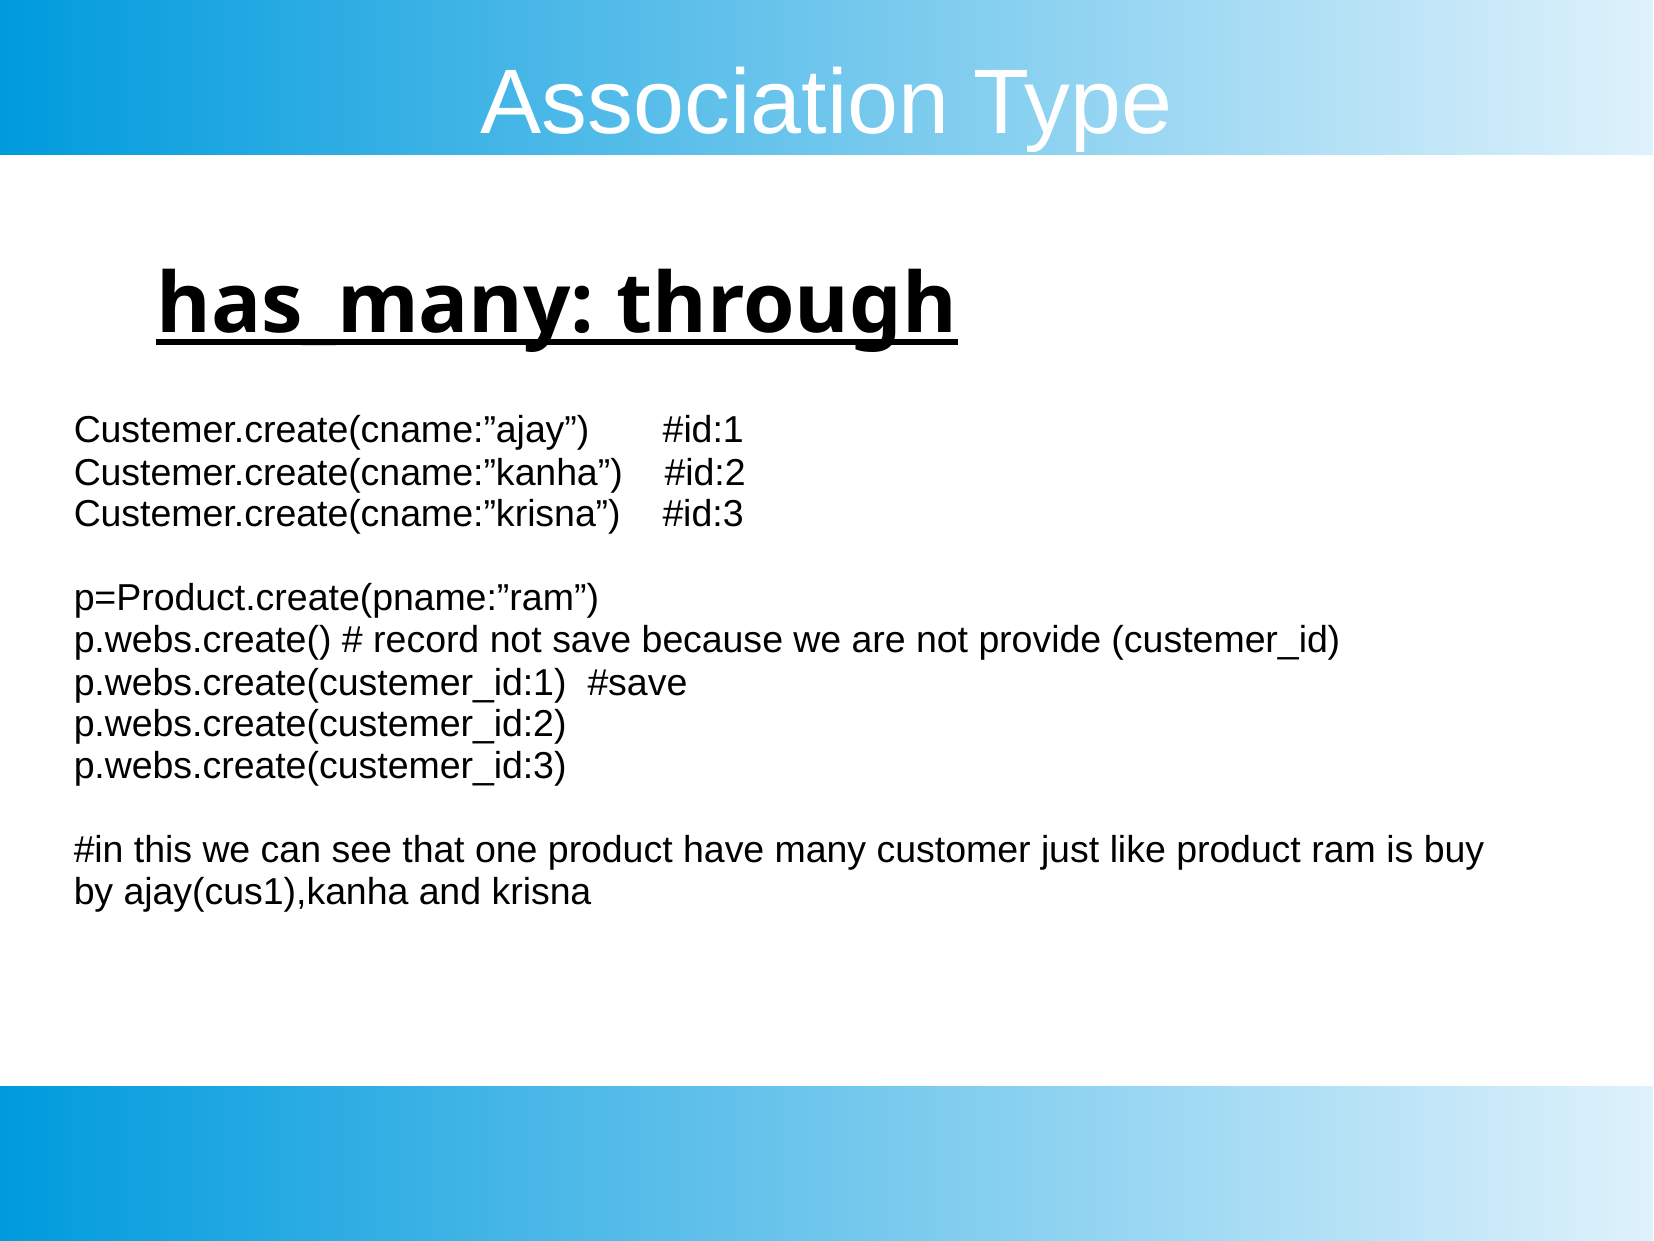

# Association Type
has_many: through
Custemer.create(cname:”ajay”) #id:1
Custemer.create(cname:”kanha”) #id:2
Custemer.create(cname:”krisna”) #id:3
p=Product.create(pname:”ram”)
p.webs.create() # record not save because we are not provide (custemer_id)
p.webs.create(custemer_id:1) #save
p.webs.create(custemer_id:2)
p.webs.create(custemer_id:3)
#in this we can see that one product have many customer just like product ram is buy by ajay(cus1),kanha and krisna